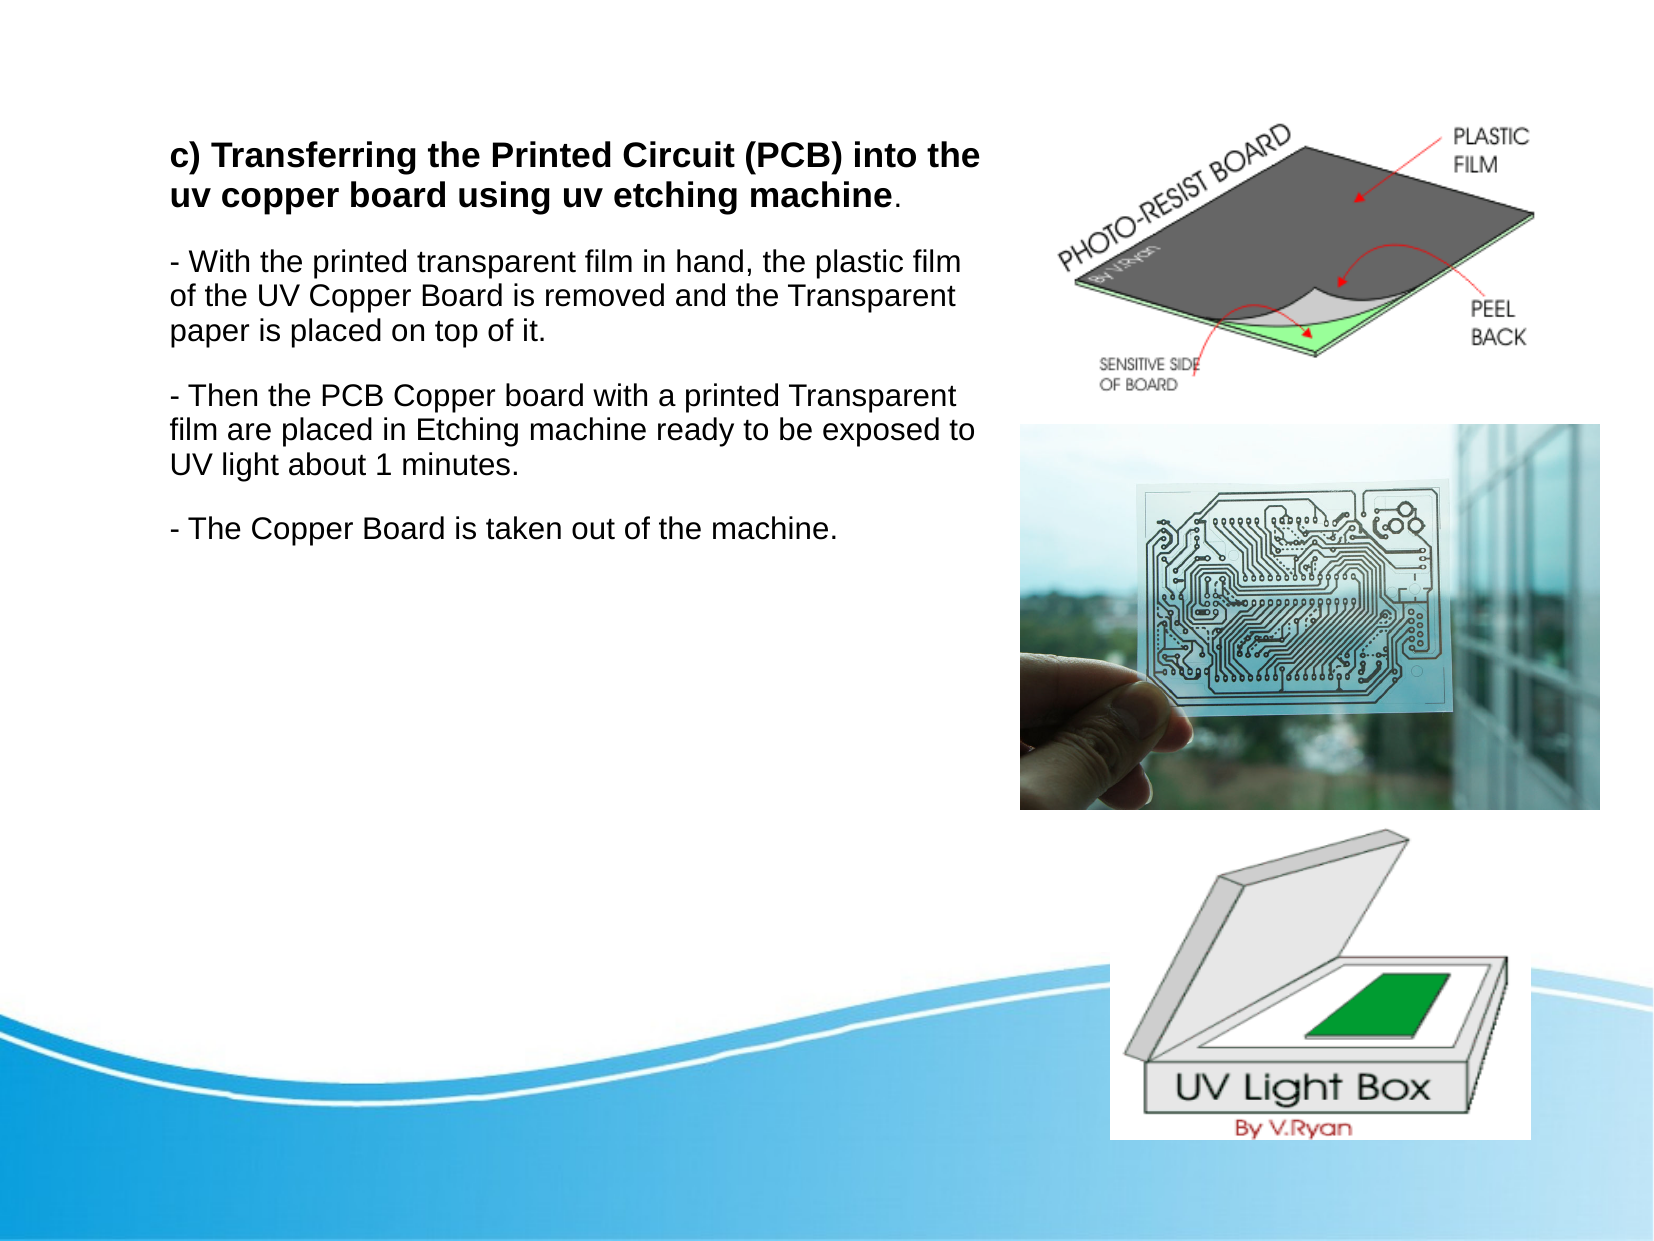

# c) Transferring the Printed Circuit (PCB) into the uv copper board using uv etching machine.
- With the printed transparent film in hand, the plastic film of the UV Copper Board is removed and the Transparent paper is placed on top of it.
- Then the PCB Copper board with a printed Transparent film are placed in Etching machine ready to be exposed to UV light about 1 minutes.
- The Copper Board is taken out of the machine.